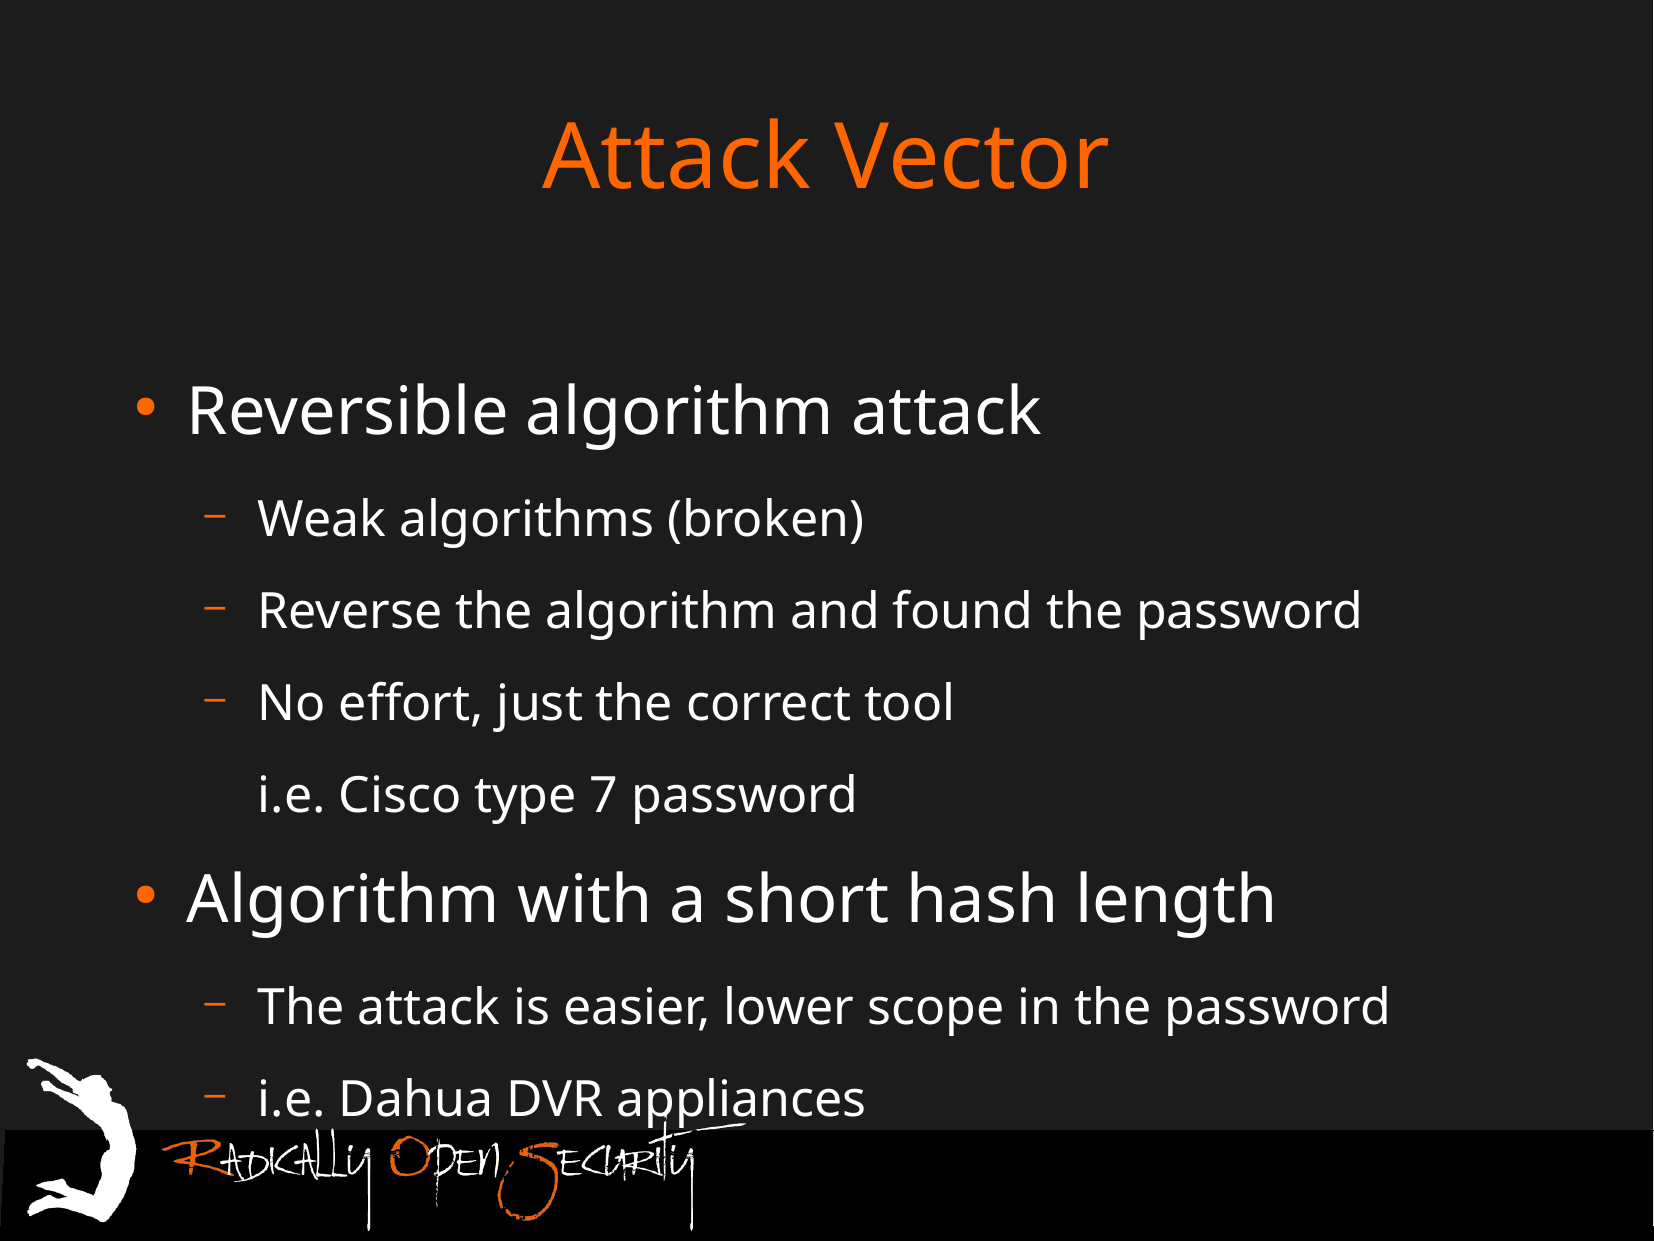

# Attack Vector
Reversible algorithm attack
Weak algorithms (broken)
Reverse the algorithm and found the password
No effort, just the correct tool
i.e. Cisco type 7 password
Algorithm with a short hash length
The attack is easier, lower scope in the password
i.e. Dahua DVR appliances